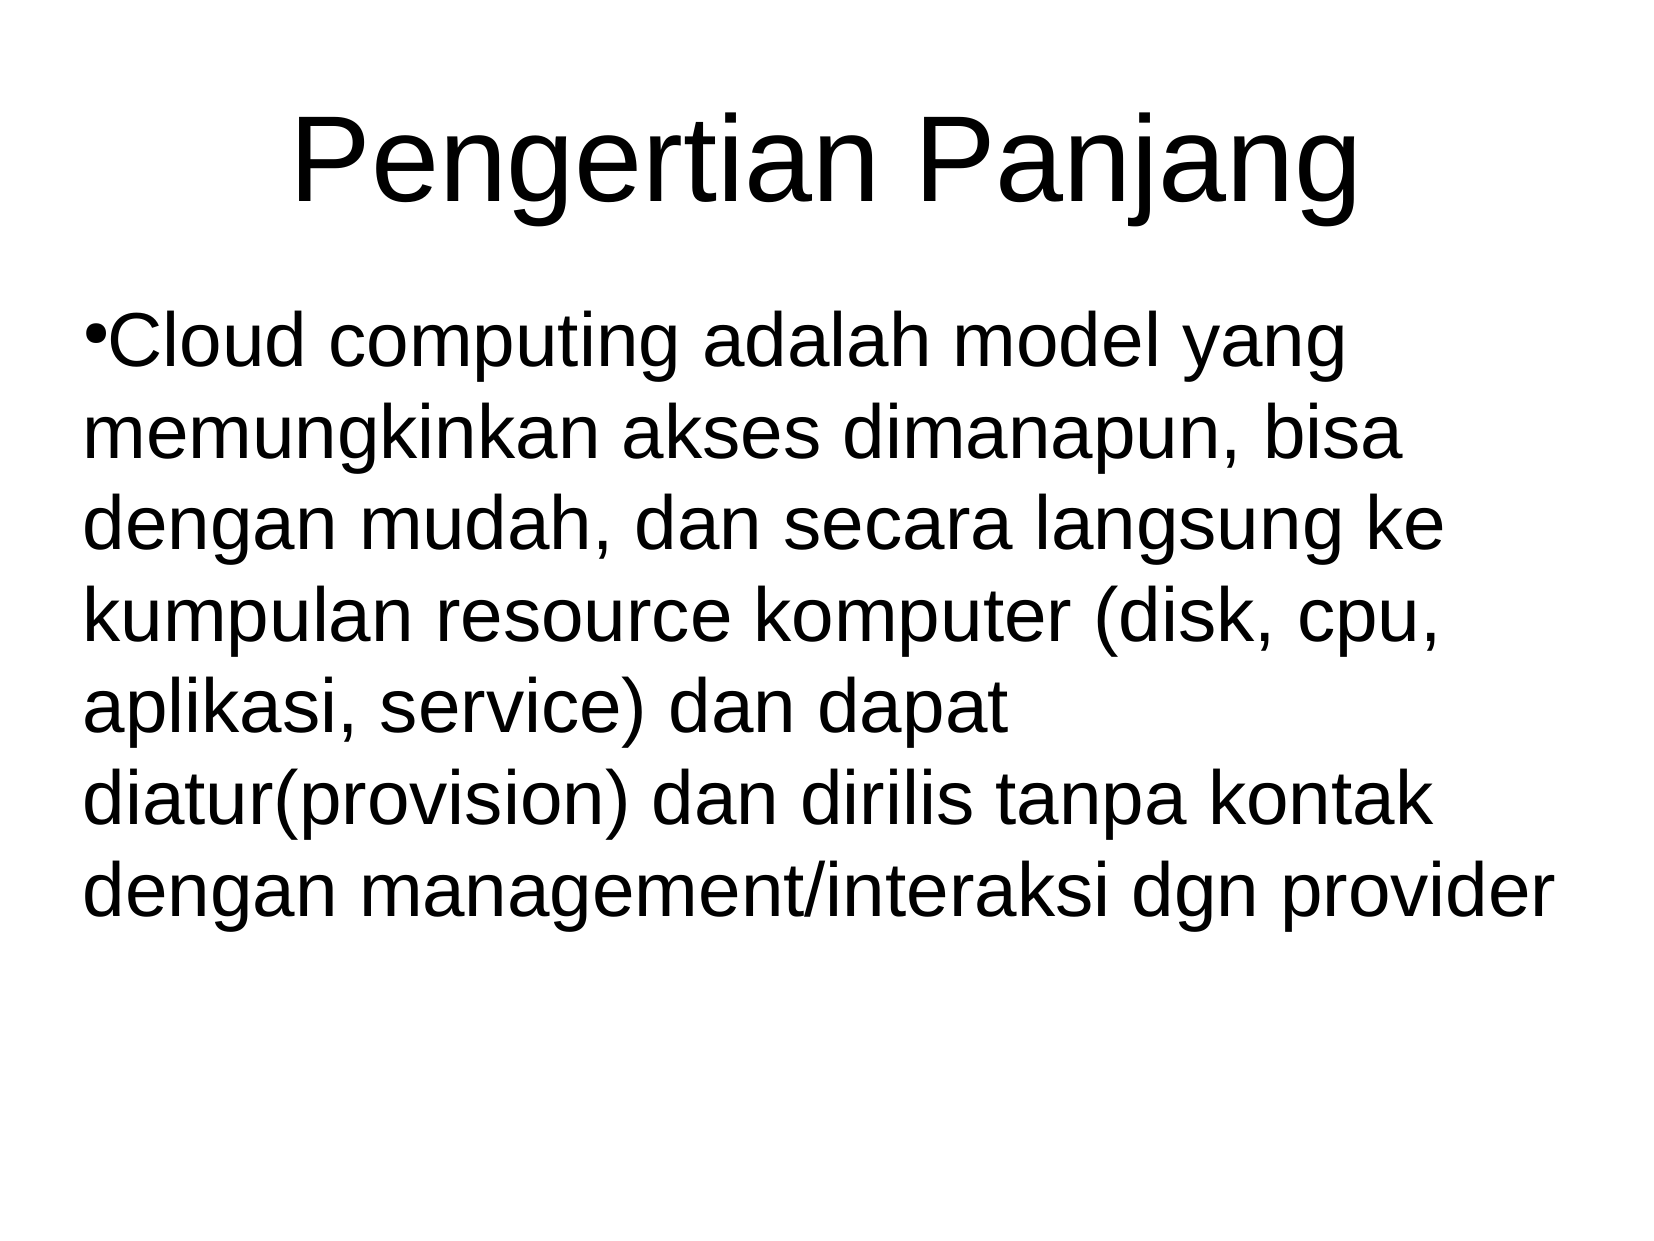

# Pengertian Panjang
Cloud computing adalah model yang memungkinkan akses dimanapun, bisa dengan mudah, dan secara langsung ke kumpulan resource komputer (disk, cpu, aplikasi, service) dan dapat diatur(provision) dan dirilis tanpa kontak dengan management/interaksi dgn provider